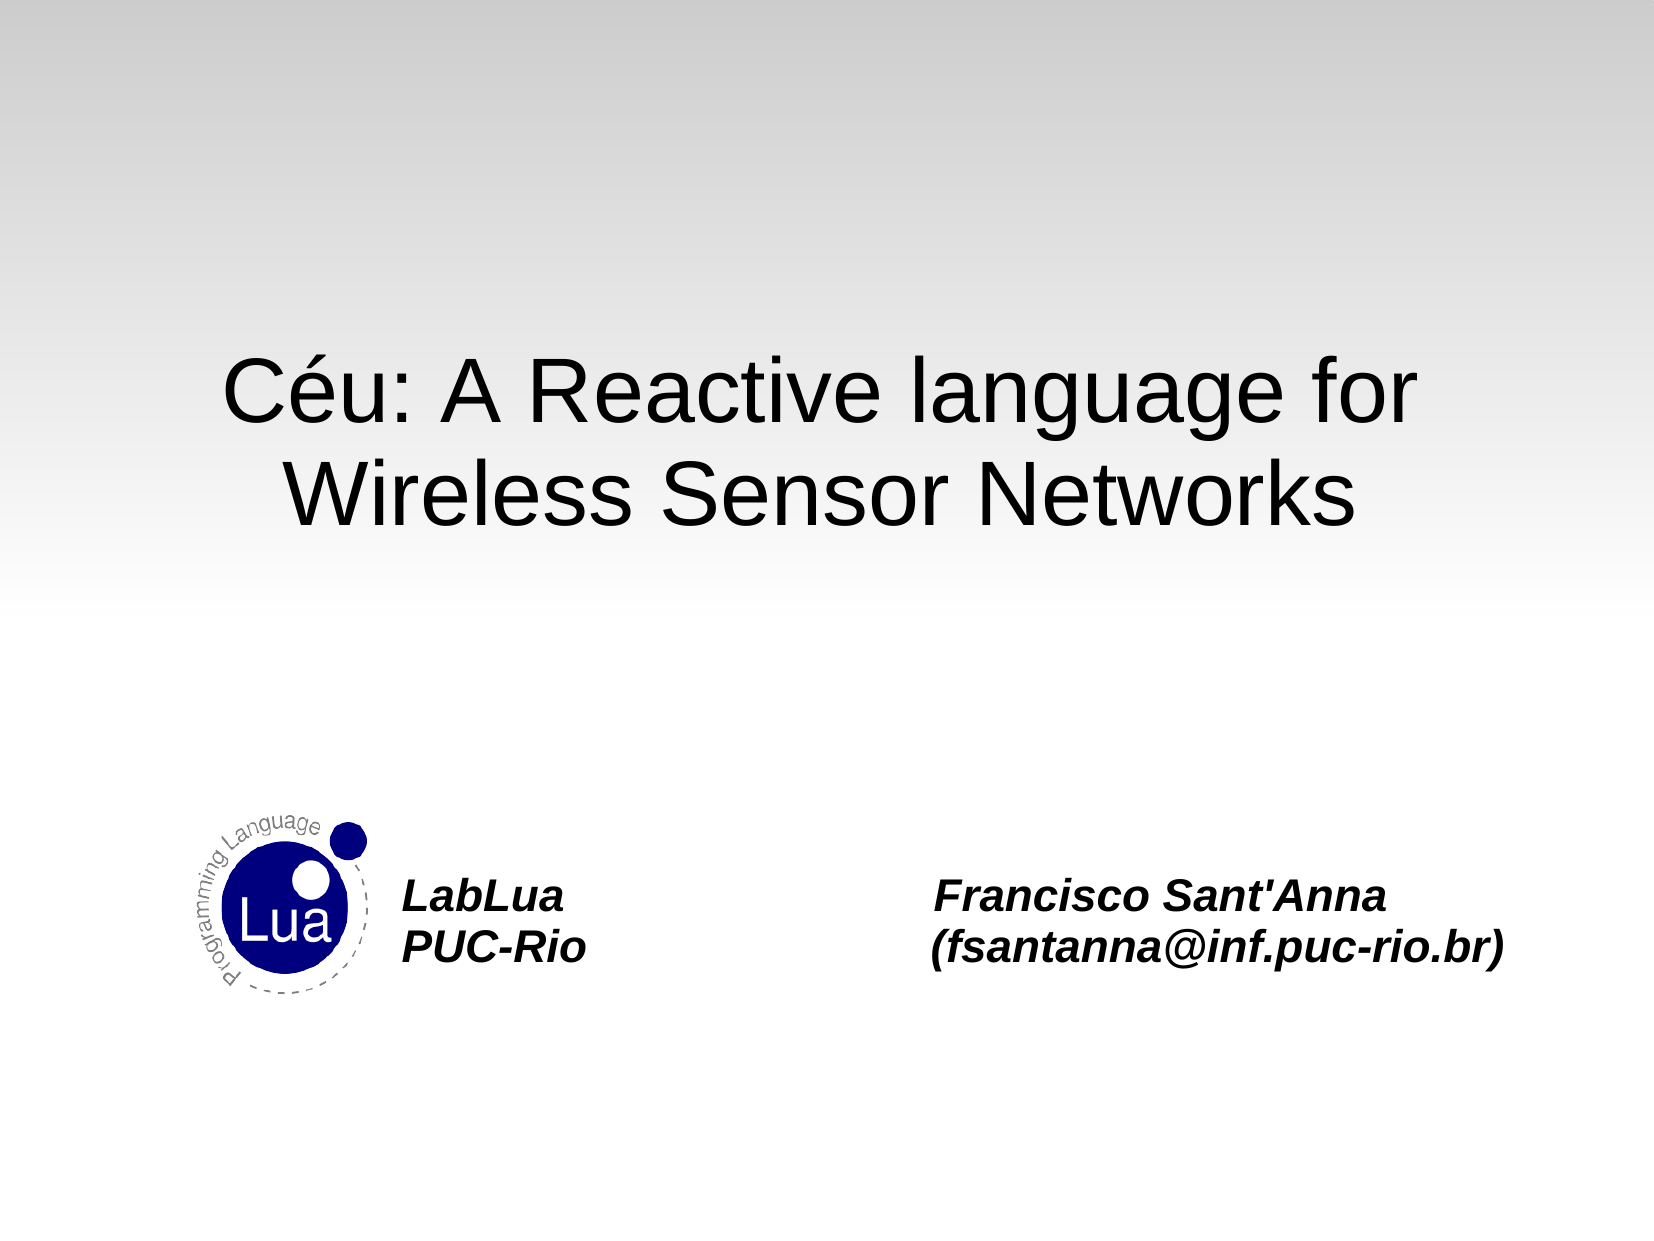

# Céu: A Reactive language for Wireless Sensor Networks
LabLua Francisco Sant'Anna
PUC-Rio (fsantanna@inf.puc-rio.br)